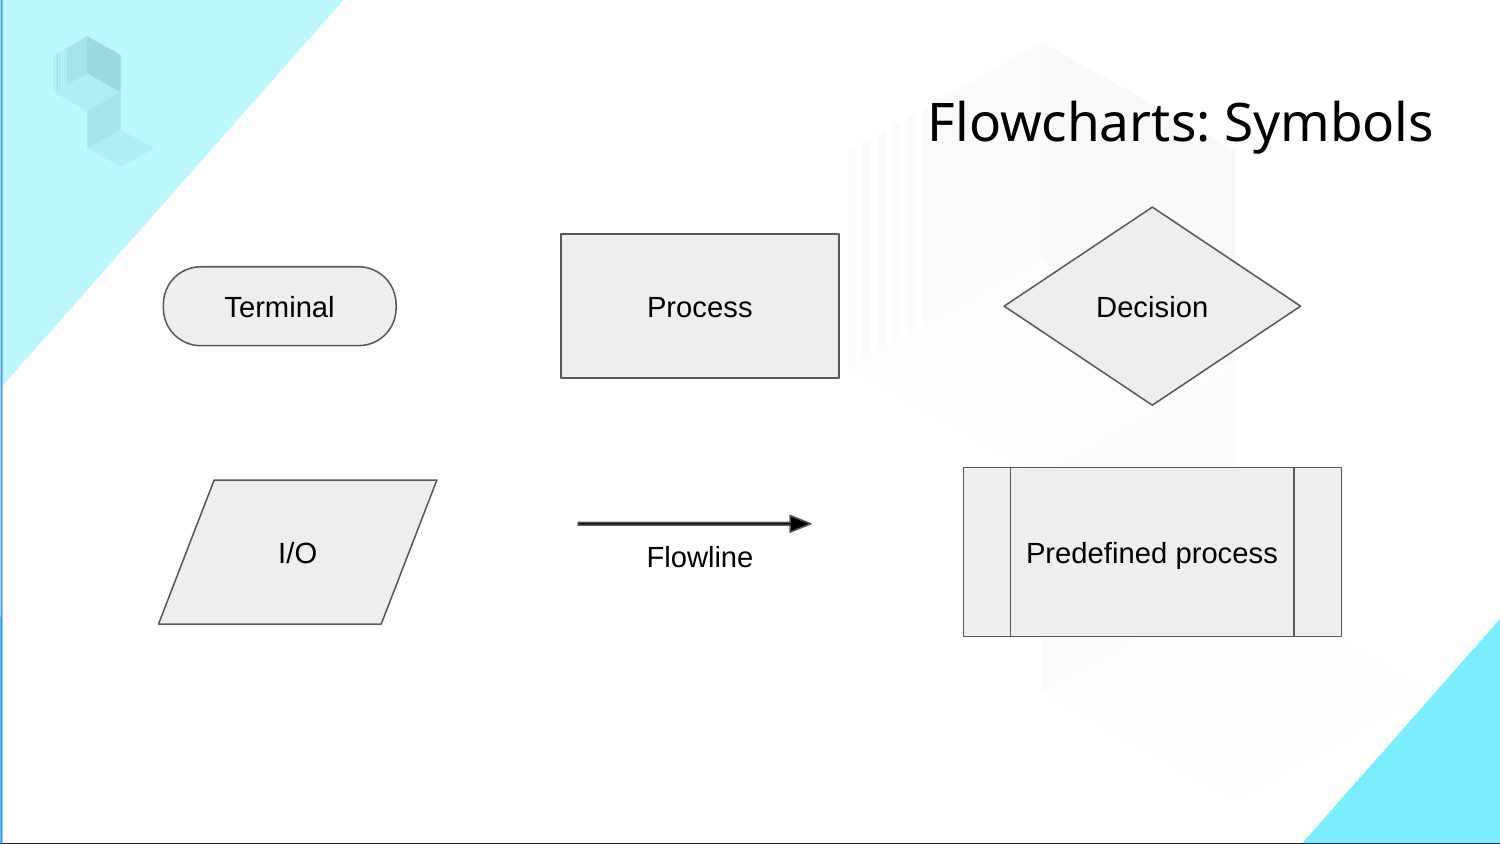

# Flowcharts: Symbols
Decision
Process
Terminal
Predefined process
I/O
Flowline